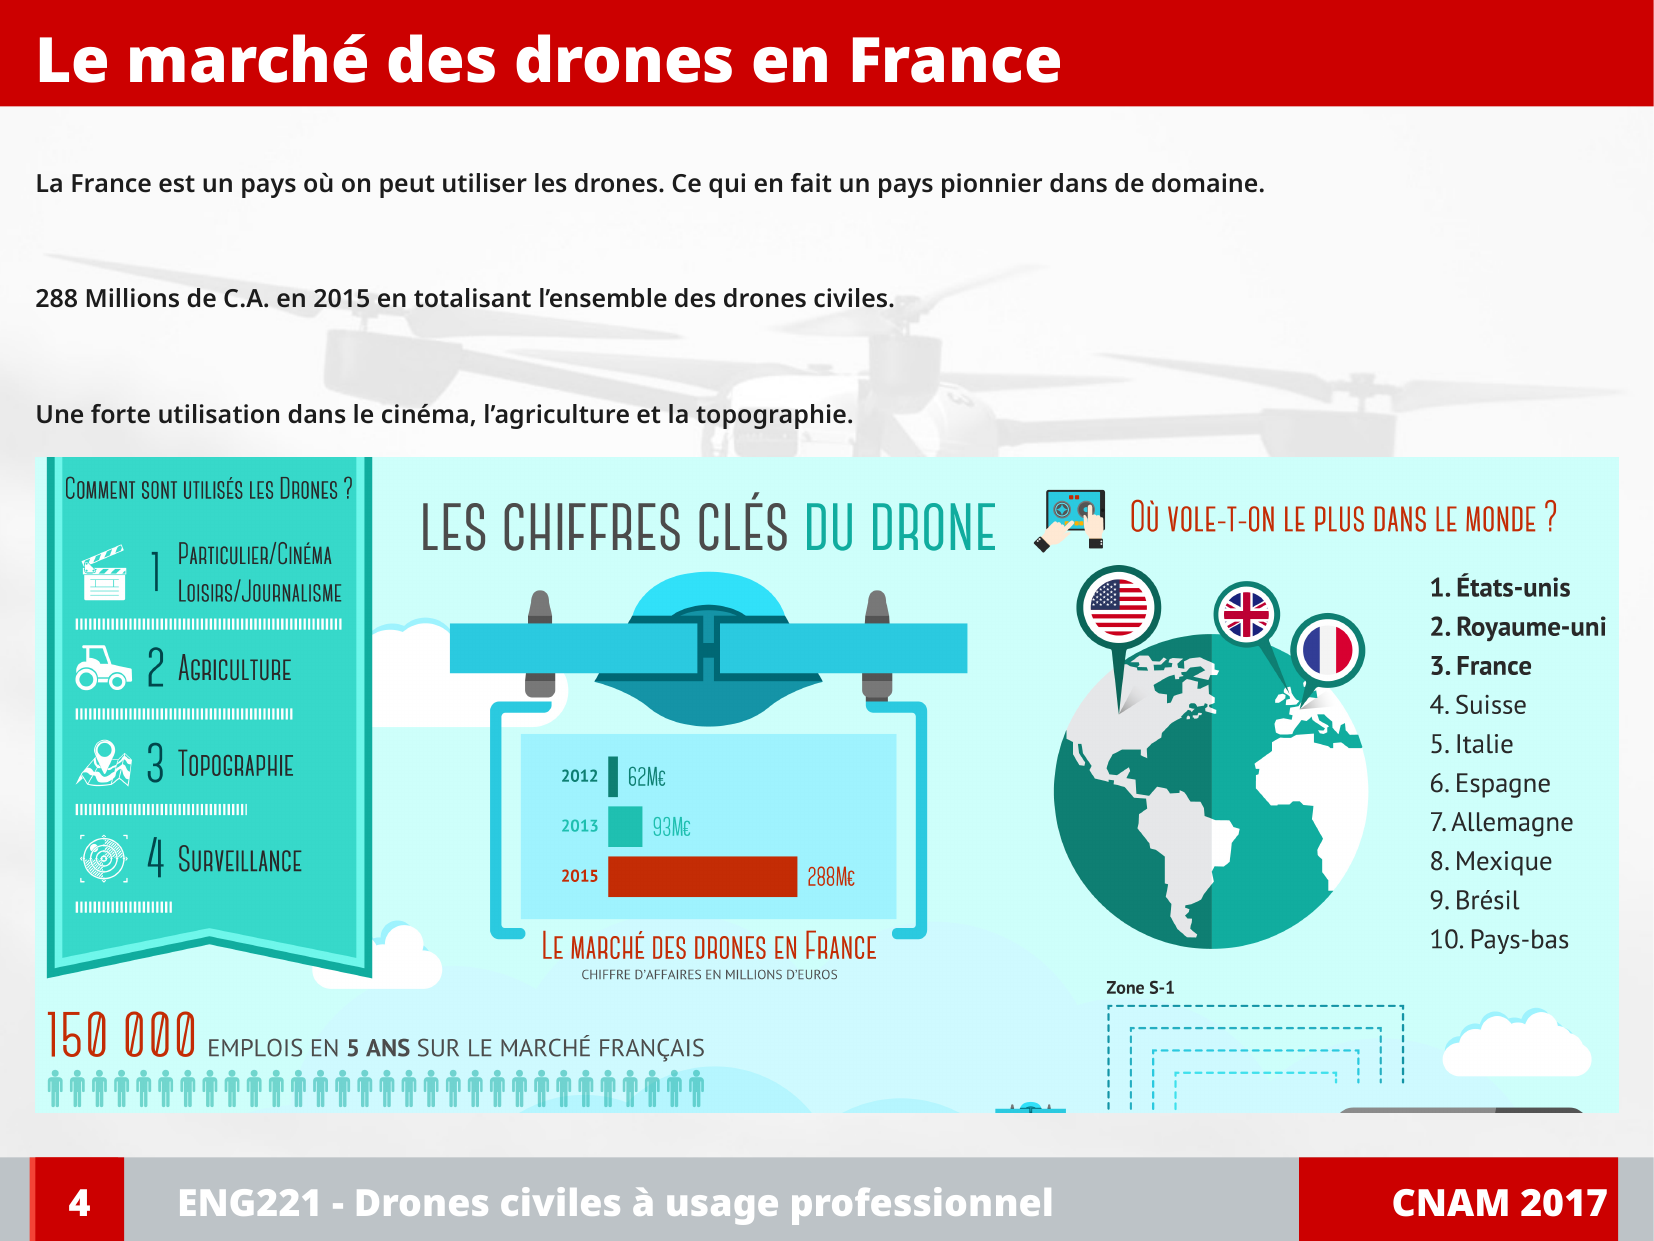

# Le marché des drones en France
La France est un pays où on peut utiliser les drones. Ce qui en fait un pays pionnier dans de domaine.
288 Millions de C.A. en 2015 en totalisant l’ensemble des drones civiles.
Une forte utilisation dans le cinéma, l’agriculture et la topographie.
4
ENG221 - Drones civiles à usage professionnel